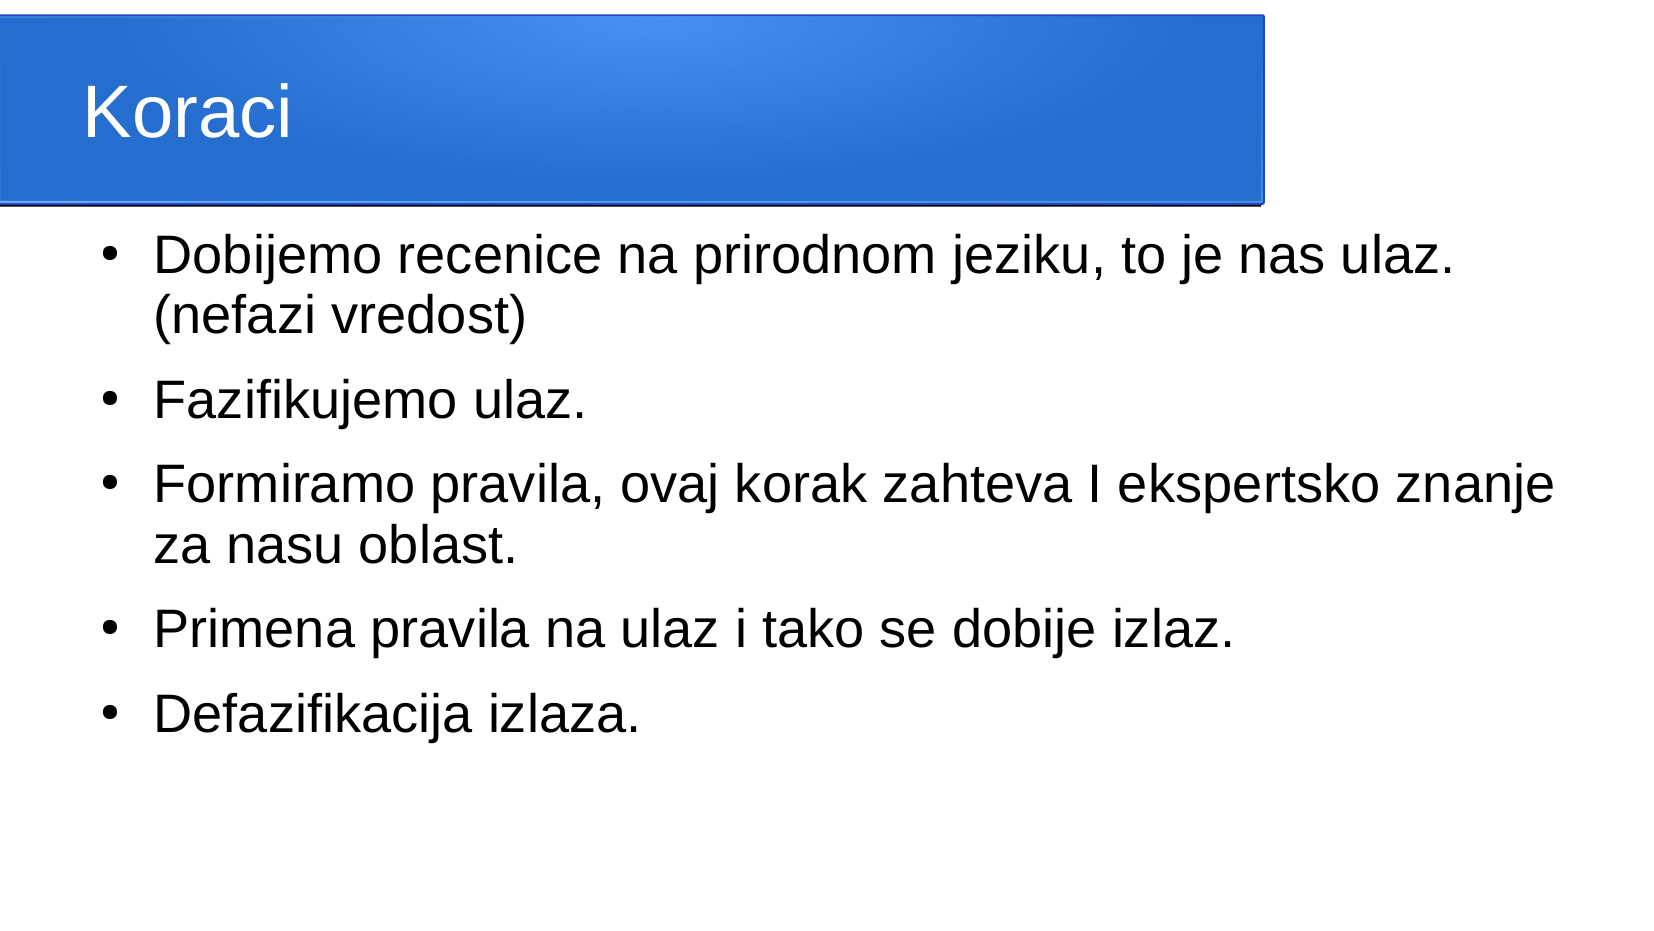

# Koraci
Dobijemo recenice na prirodnom jeziku, to je nas ulaz.(nefazi vredost)
Fazifikujemo ulaz.
Formiramo pravila, ovaj korak zahteva I ekspertsko znanje za nasu oblast.
Primena pravila na ulaz i tako se dobije izlaz.
Defazifikacija izlaza.